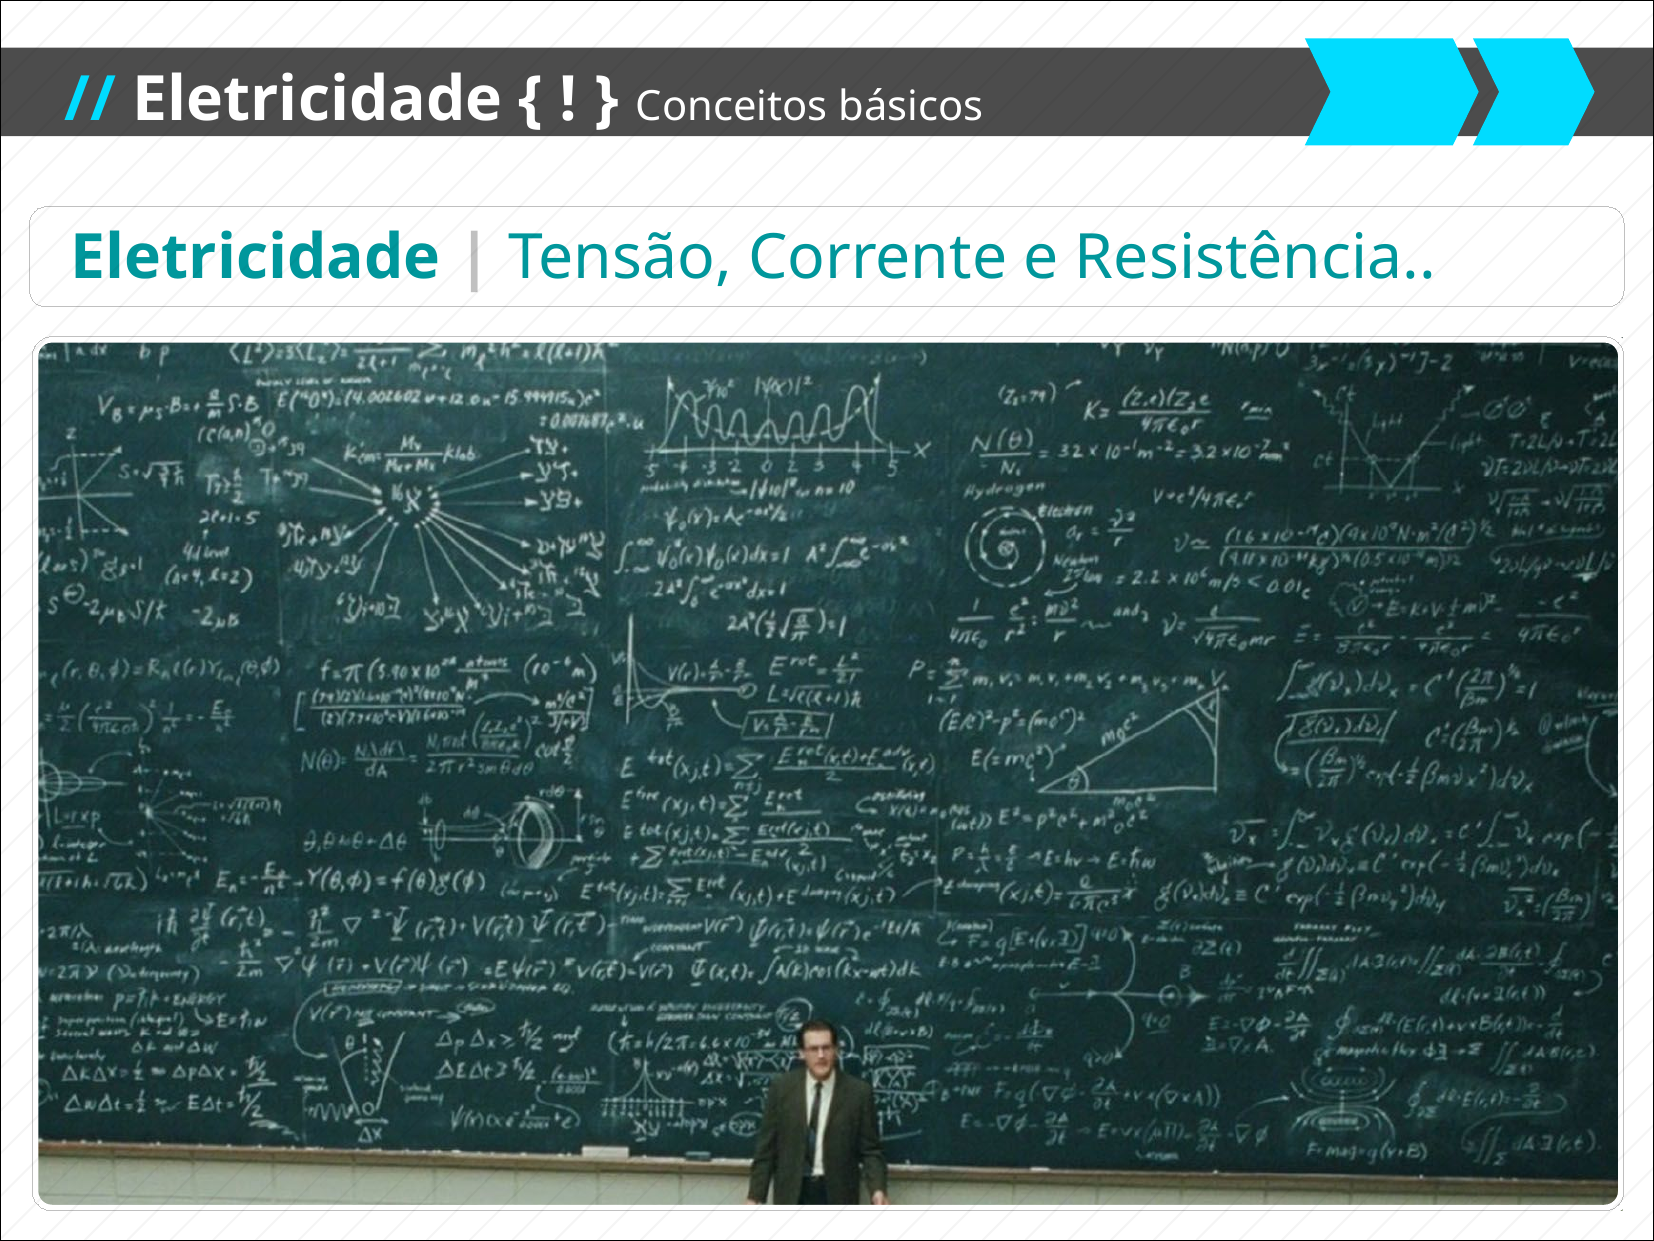

// Eletricidade { ! } Conceitos básicos
Eletricidade | Tensão, Corrente e Resistência..